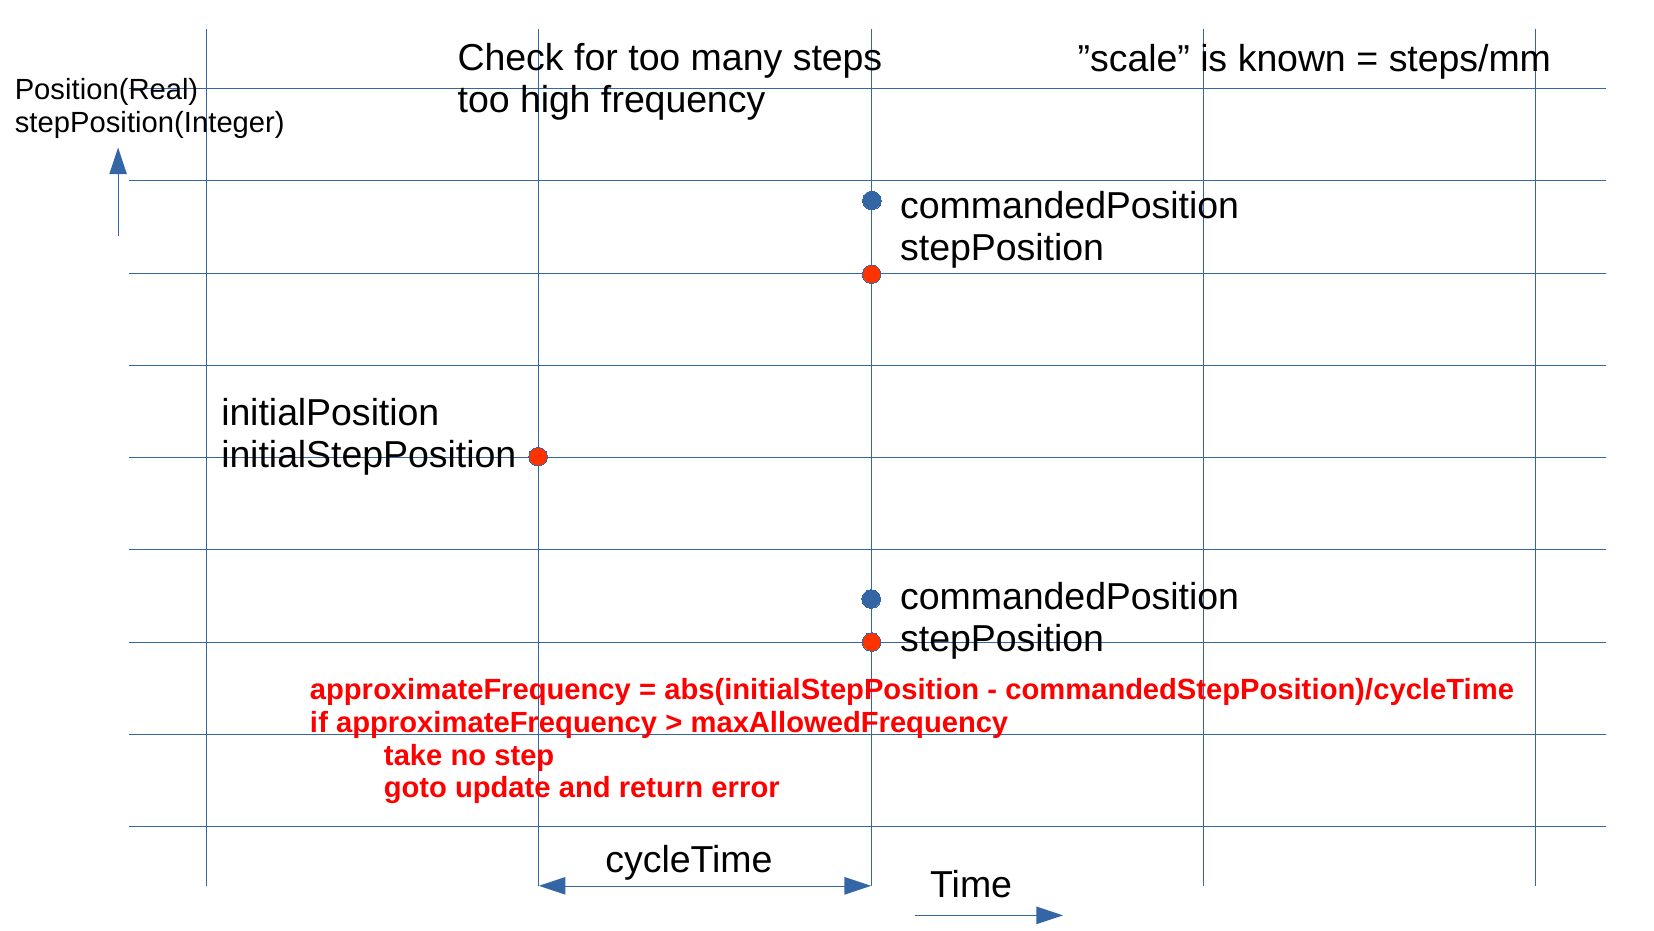

Check for too many steps
too high frequency
”scale” is known = steps/mm
Position(Real)
stepPosition(Integer)
commandedPosition
stepPosition
initialPosition
initialStepPosition
commandedPosition
stepPosition
approximateFrequency = abs(initialStepPosition - commandedStepPosition)/cycleTime
if approximateFrequency > maxAllowedFrequency
	take no step
	goto update and return error
cycleTime
Time